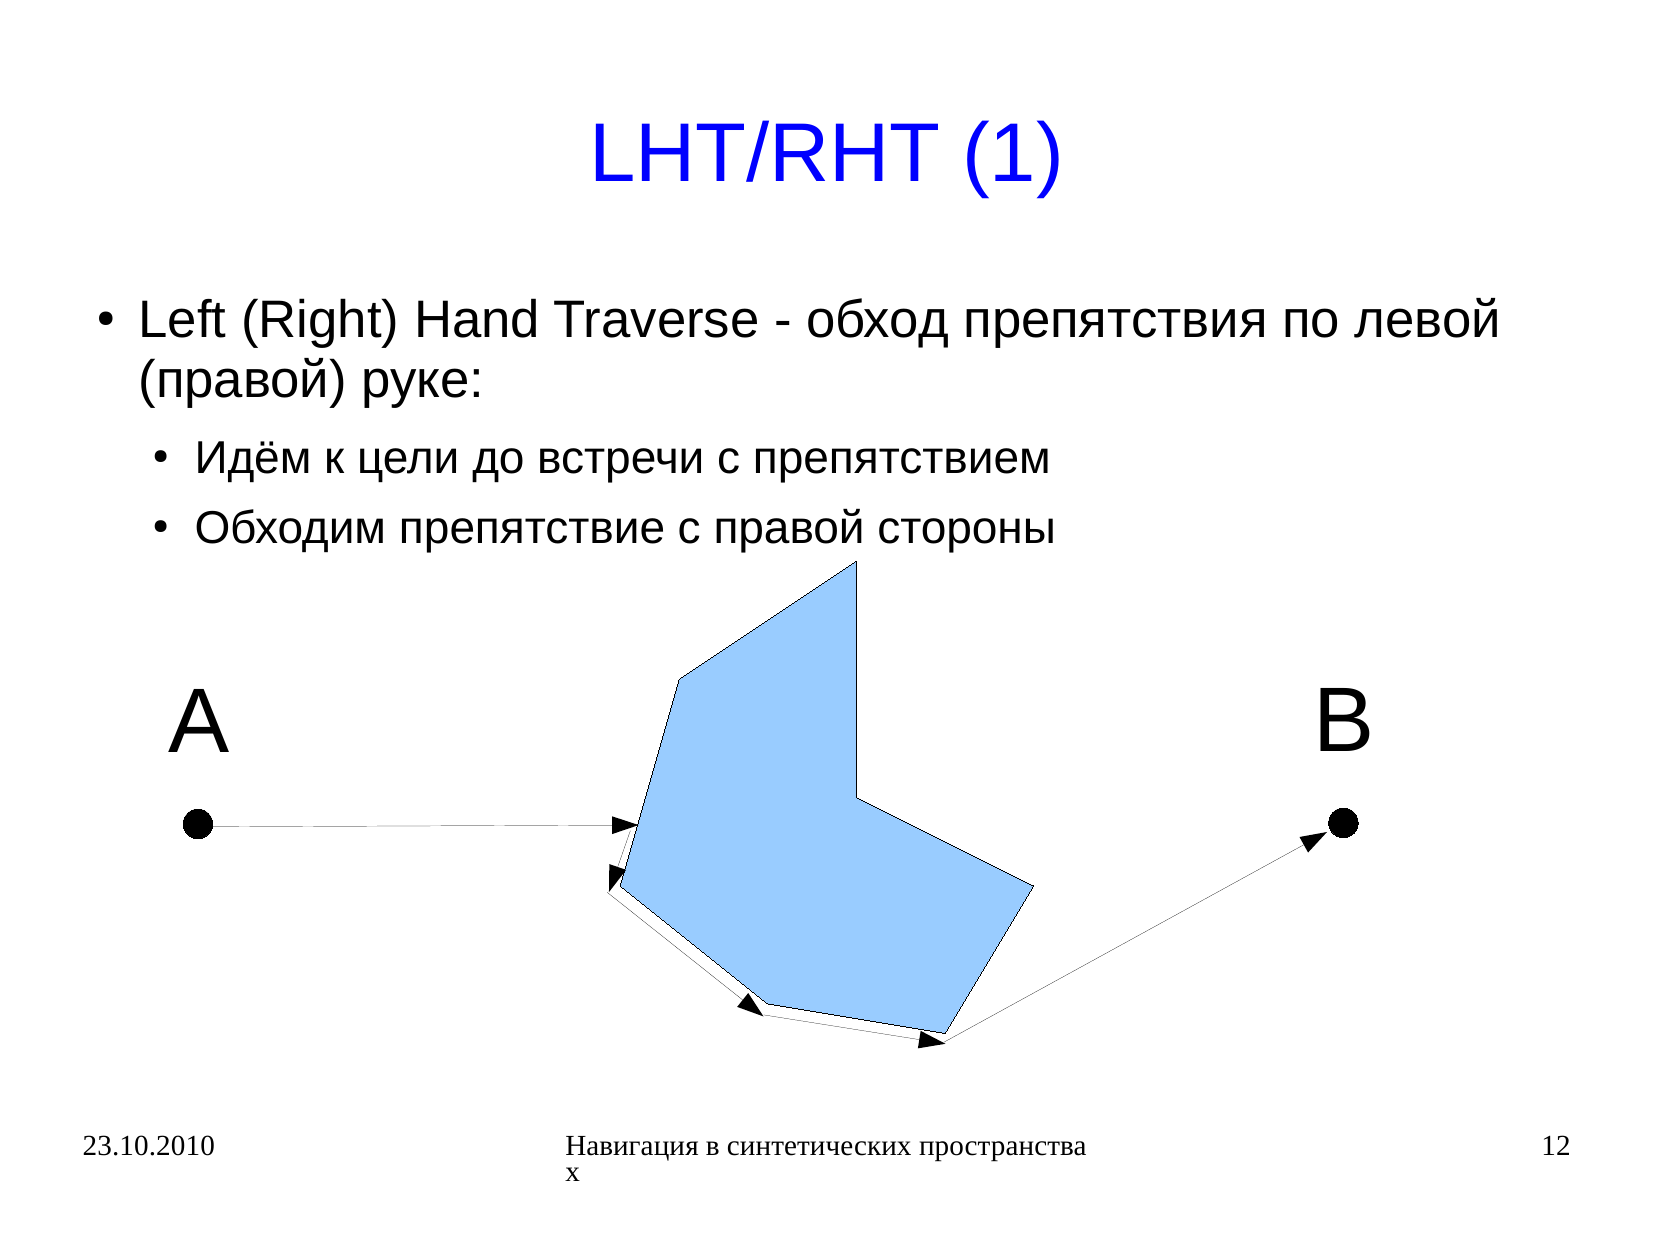

# LHT/RHT (1)
Left (Right) Hand Traverse - обход препятствия по левой (правой) руке:
Идём к цели до встречи с препятствием
Обходим препятствие с правой стороны
B
A
23.10.2010
Навигация в синтетических пространствах
12